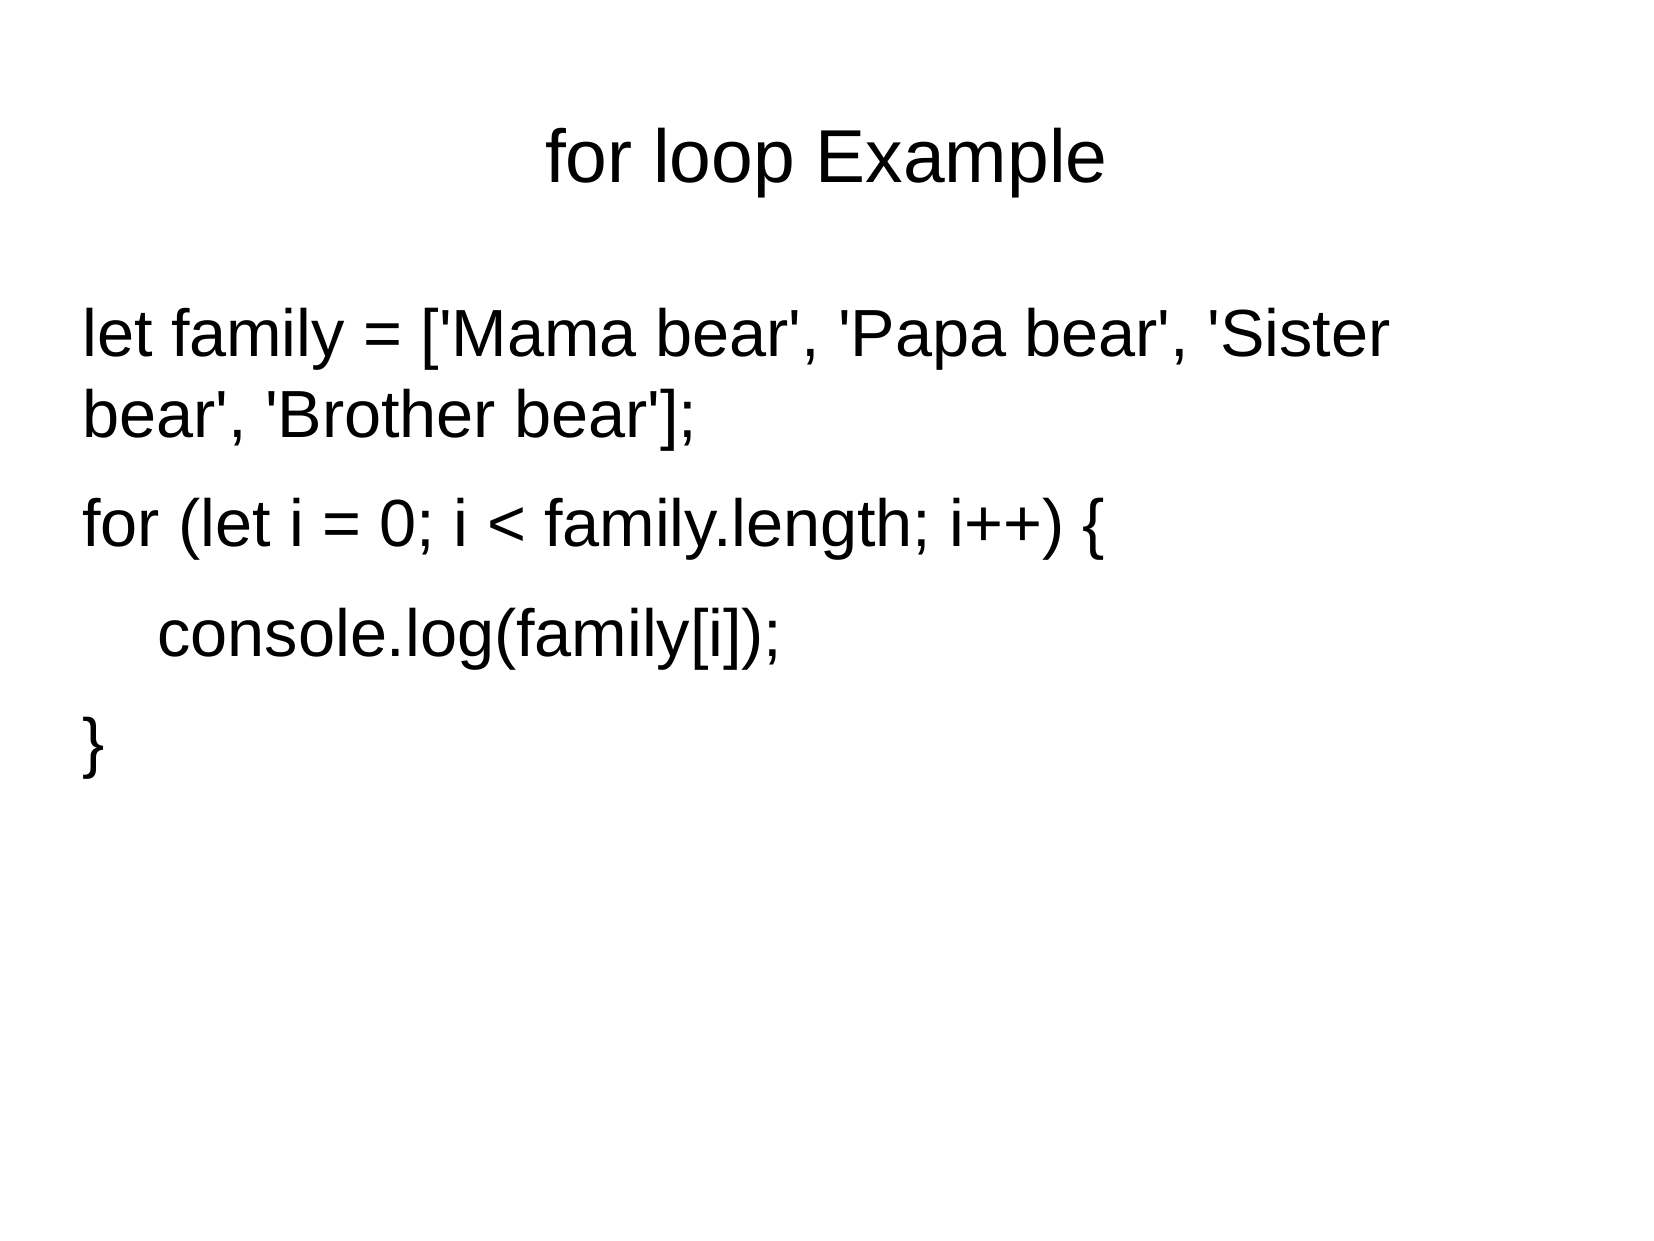

# for loop Example
let family = ['Mama bear', 'Papa bear', 'Sister bear', 'Brother bear'];
for (let i = 0; i < family.length; i++) {
	console.log(family[i]);
}